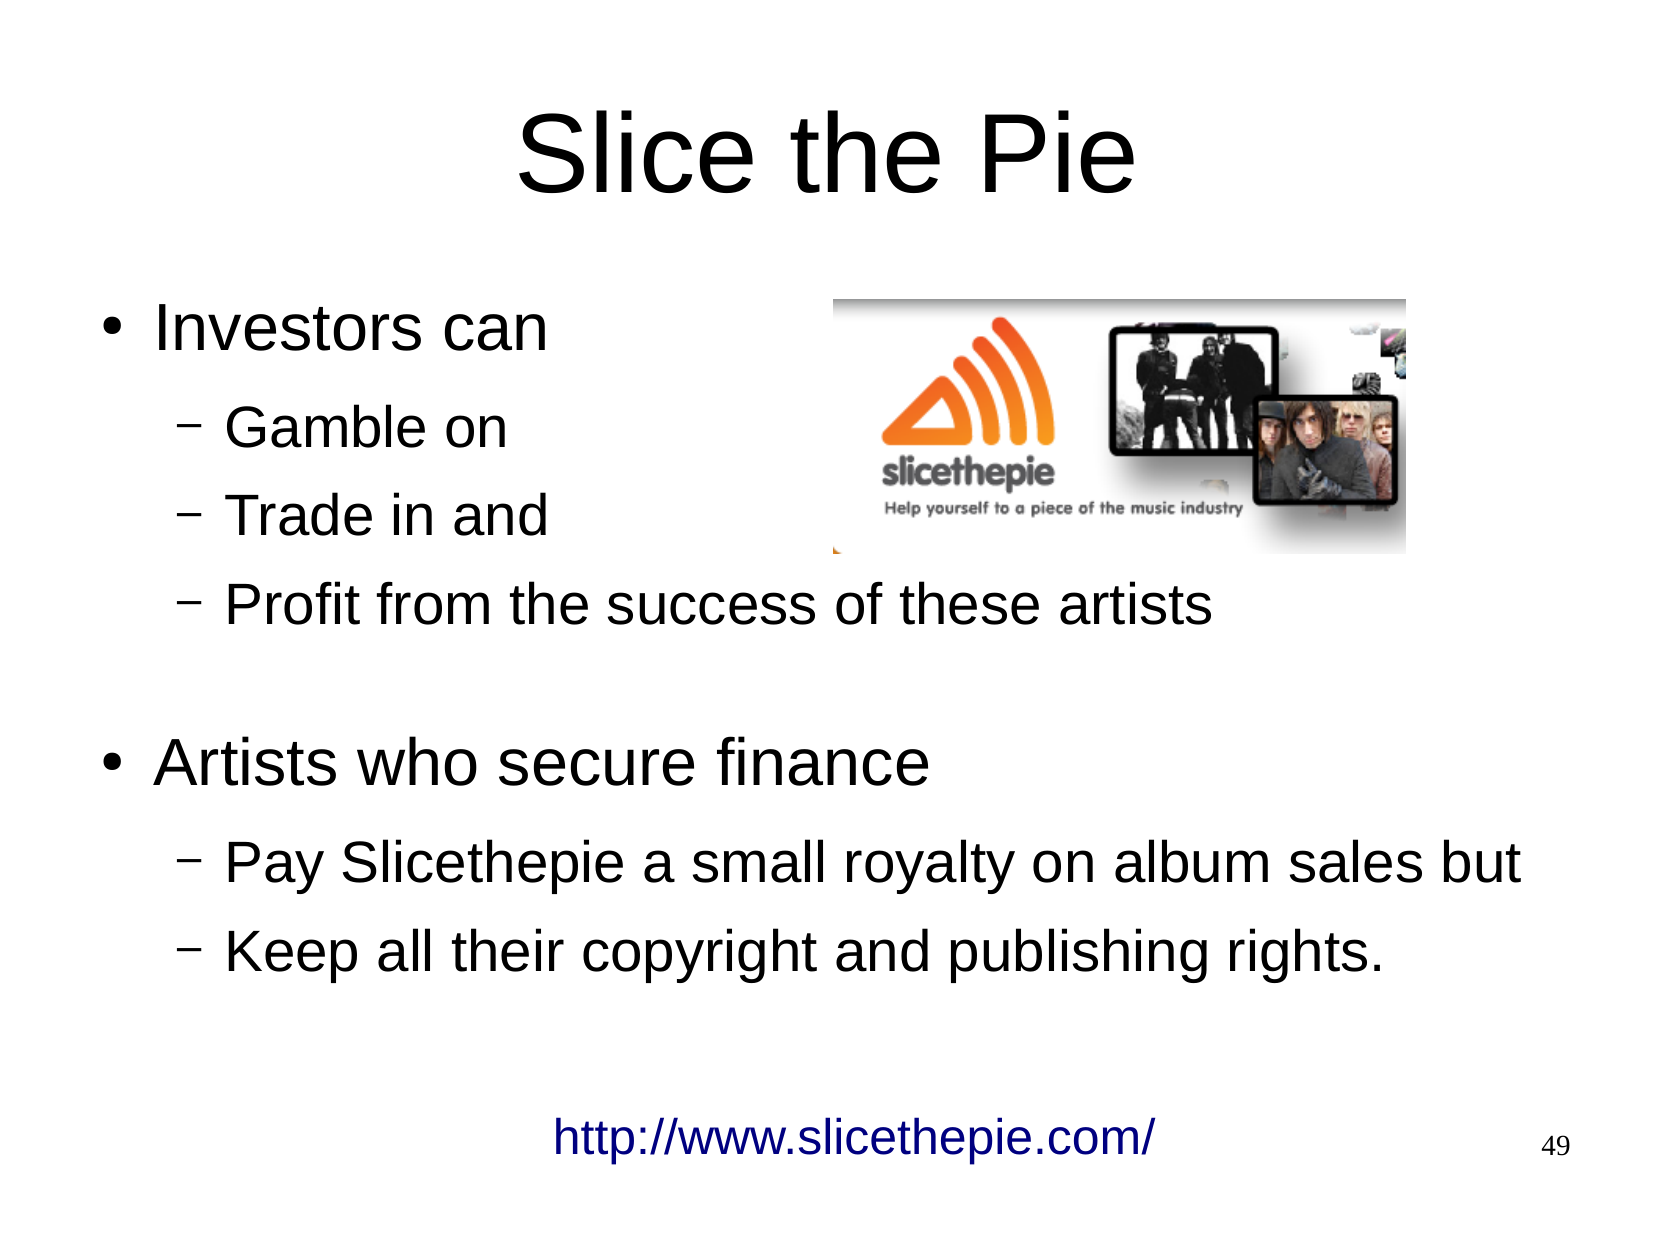

# Slice the Pie
Investors can
Gamble on
Trade in and
Profit from the success of these artists
Artists who secure finance
Pay Slicethepie a small royalty on album sales but
Keep all their copyright and publishing rights.
http://www.slicethepie.com/
49